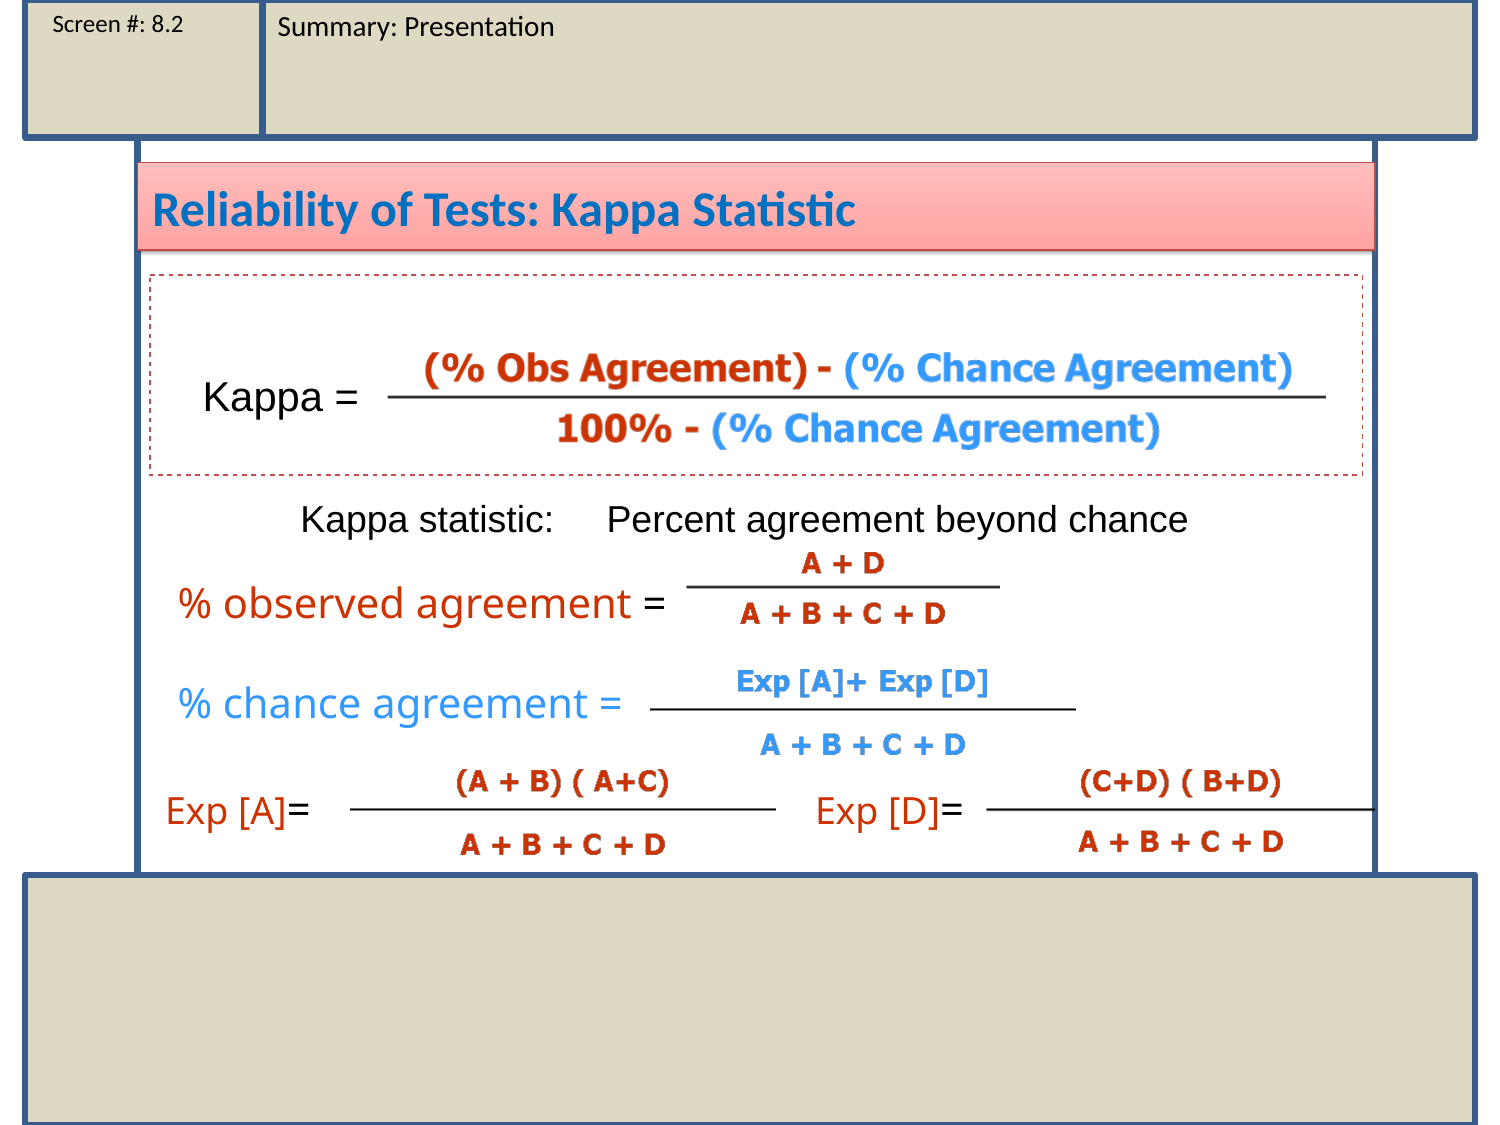

Screen #: 8.2
Summary: Presentation
Reliability of Tests: Kappa Statistic
Kappa =
Kappa statistic: Percent agreement beyond chance
% observed agreement =
% chance agreement =
Exp [A]=
Exp [D]=